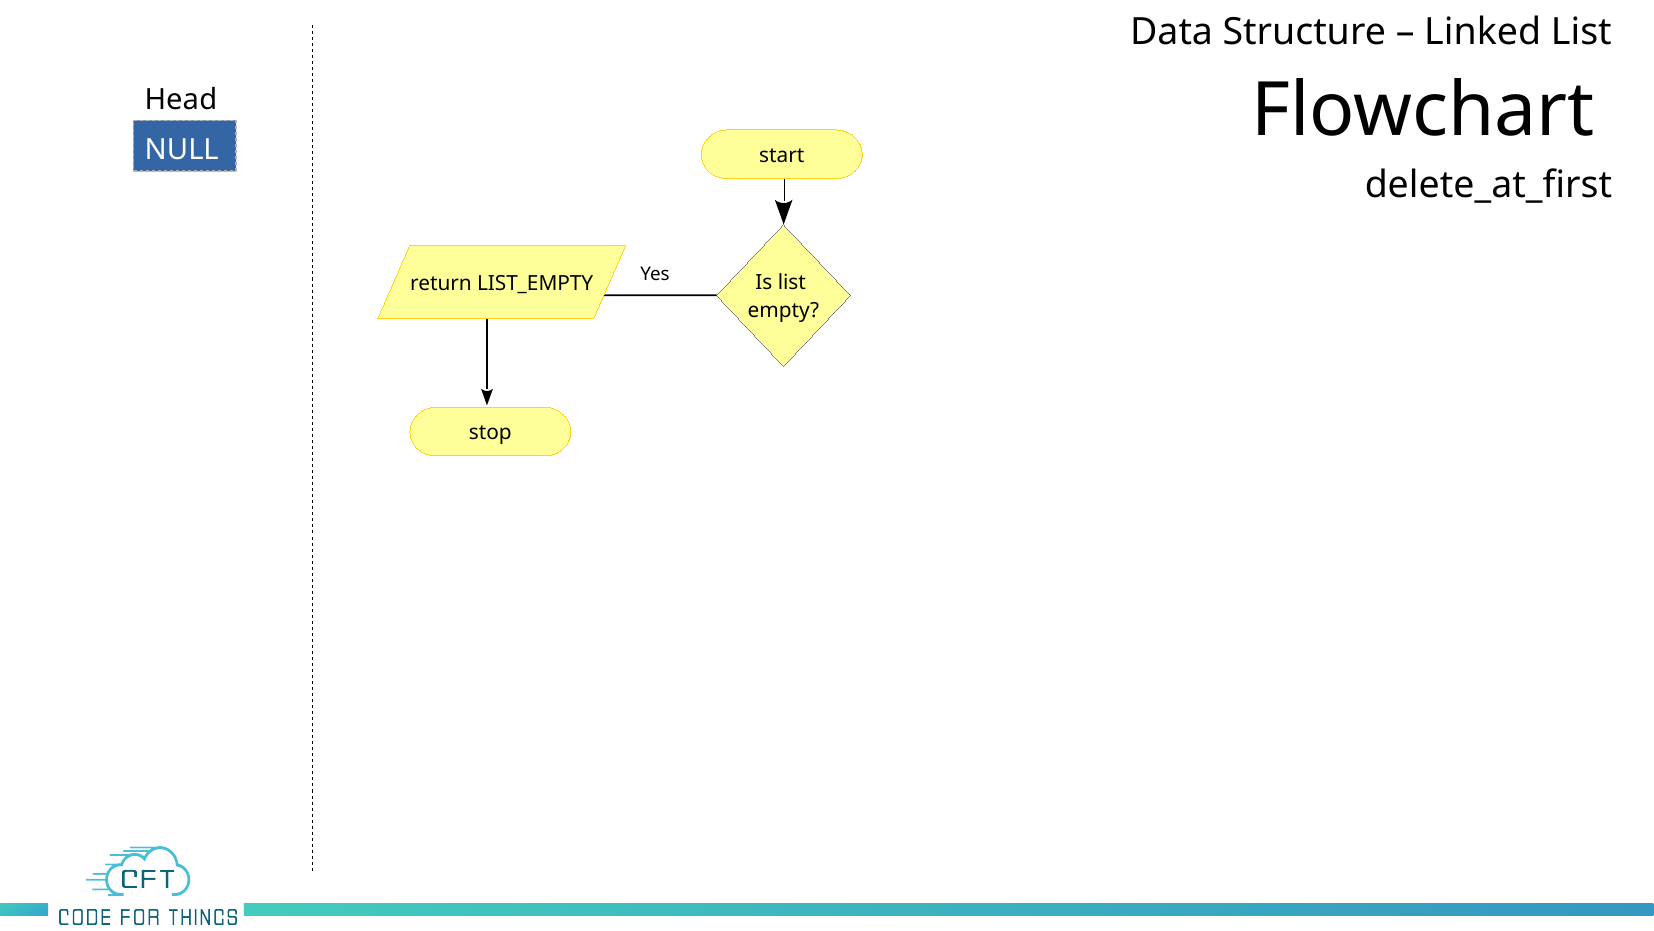

# Data Structure – Linked List Flowchart delete_at_first
Head
NULL
start
Is list
empty?
return LIST_EMPTY
Yes
stop